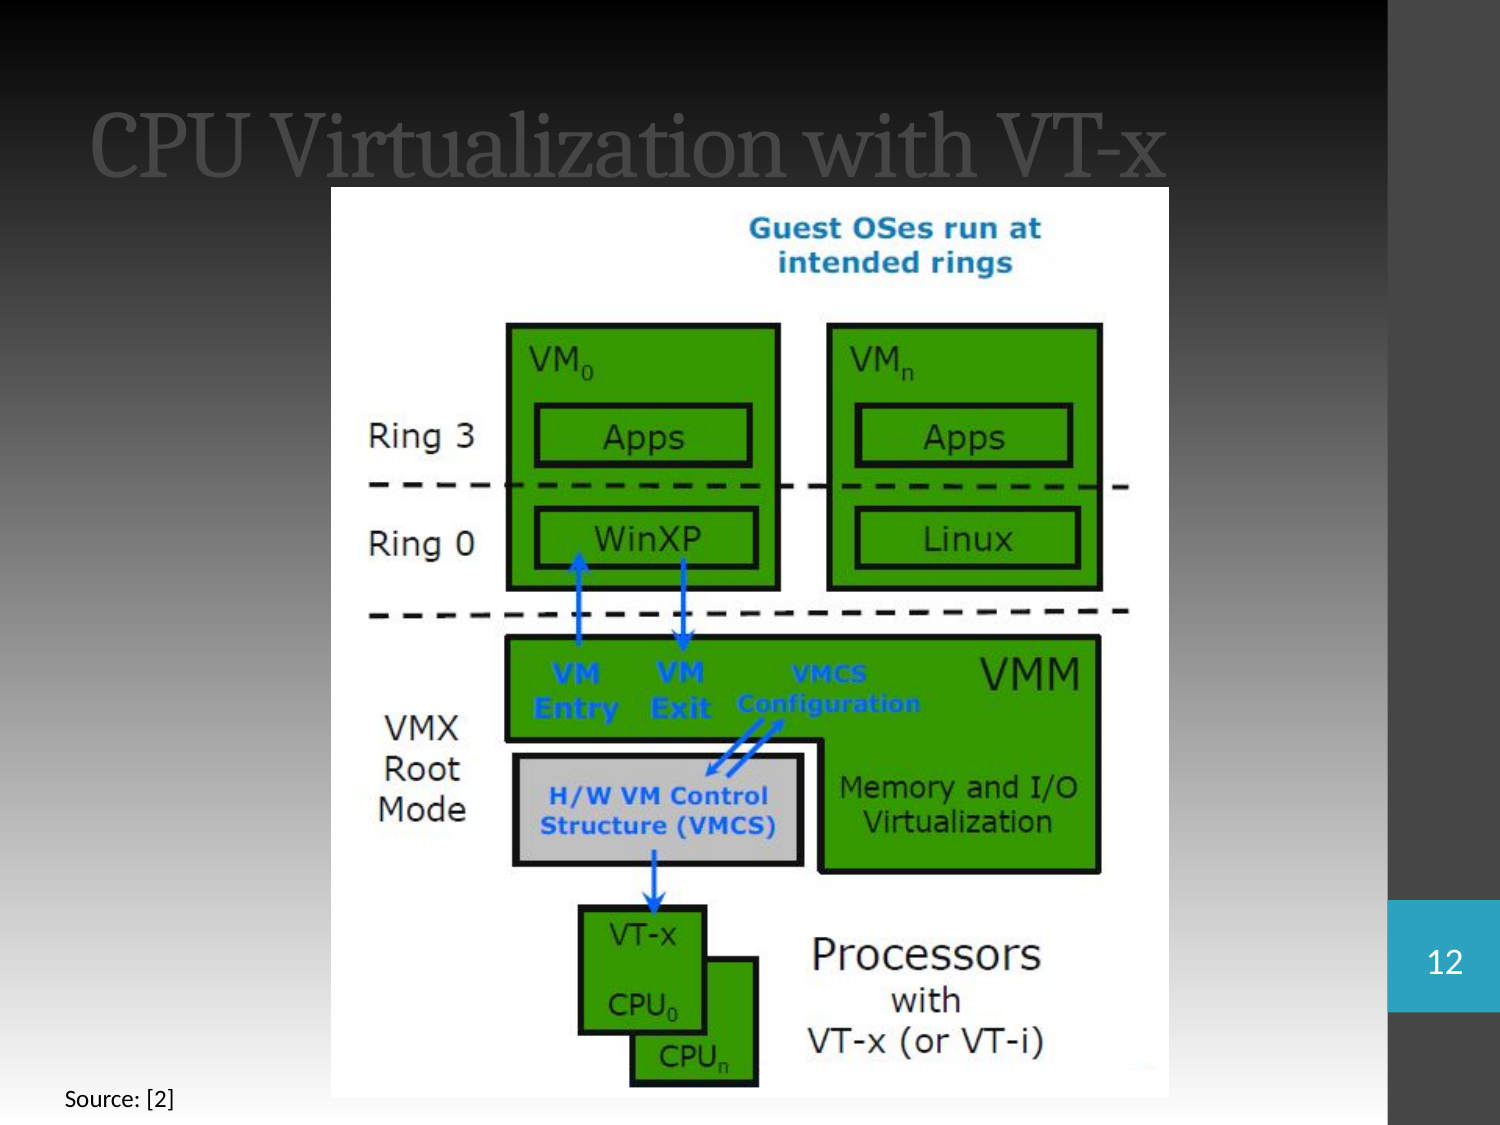

# CPU Virtualization with VT-x
Source: [2]